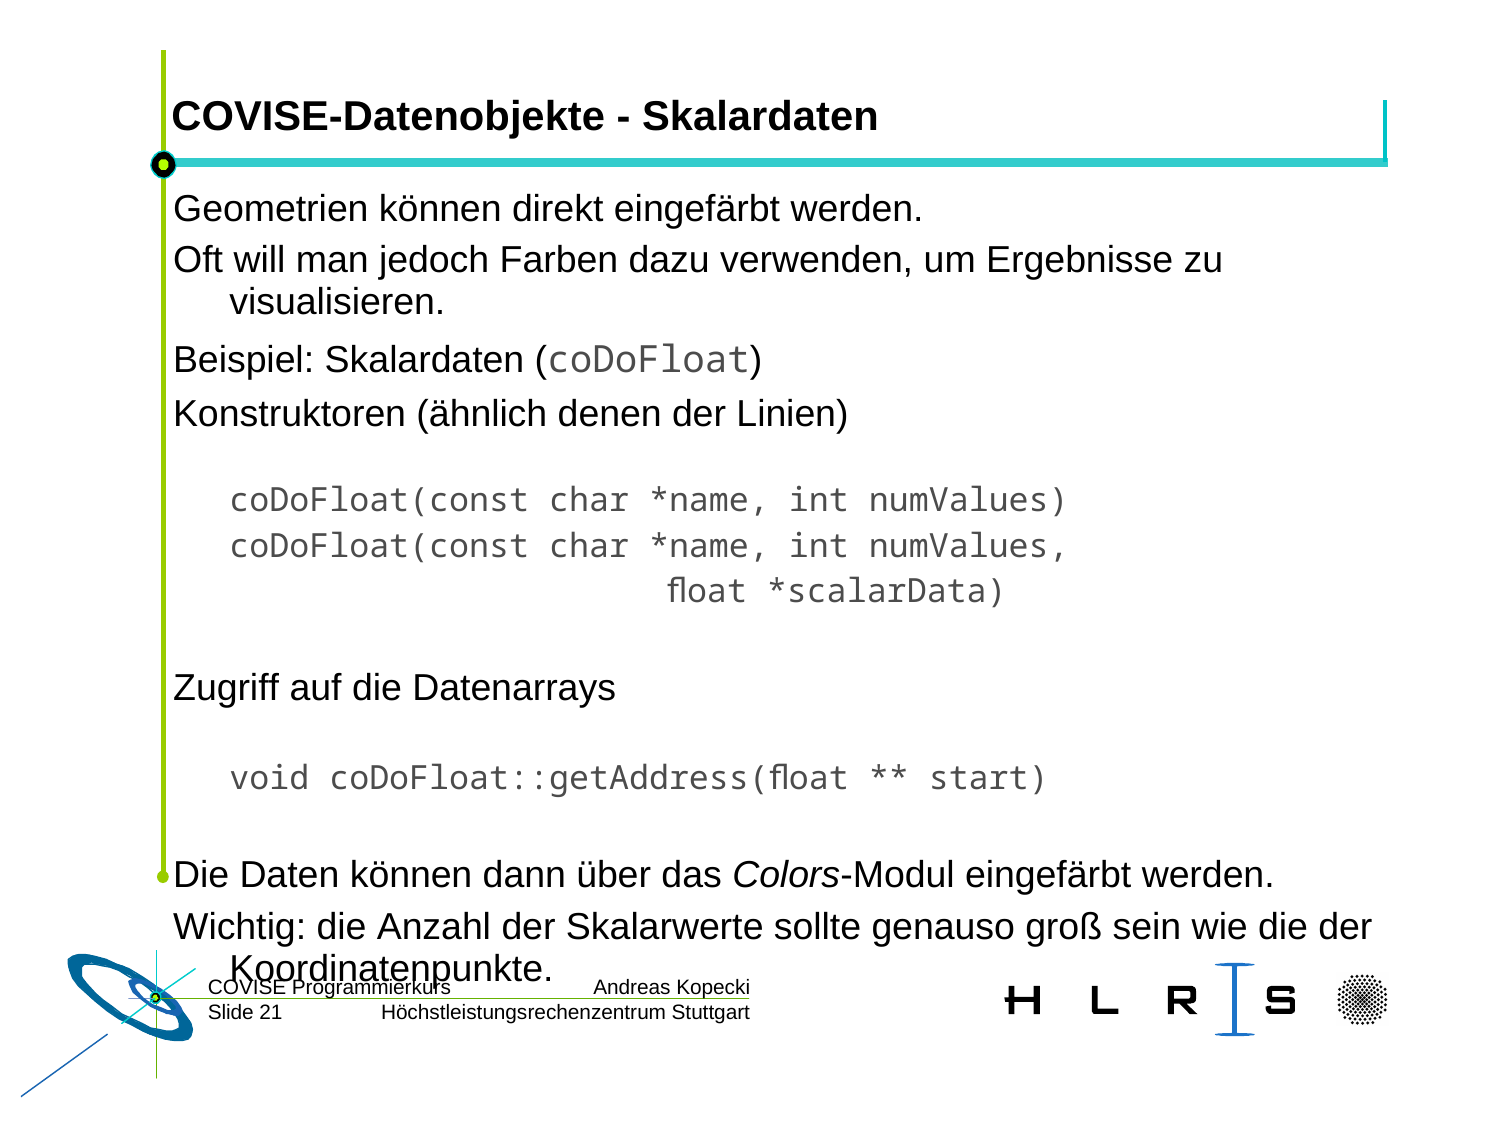

# COVISE-Datenobjekte - Skalardaten
Geometrien können direkt eingefärbt werden.
Oft will man jedoch Farben dazu verwenden, um Ergebnisse zu visualisieren.
Beispiel: Skalardaten (coDoFloat)
Konstruktoren (ähnlich denen der Linien)
coDoFloat(const char *name, int numValues)
coDoFloat(const char *name, int numValues,
	ﬂoat *scalarData)
Zugriff auf die Datenarrays
void coDoFloat::getAddress(ﬂoat ** start)
Die Daten können dann über das Colors-Modul eingefärbt werden.
Wichtig: die Anzahl der Skalarwerte sollte genauso groß sein wie die der Koordinatenpunkte.
COVISE Programmierkurs
21